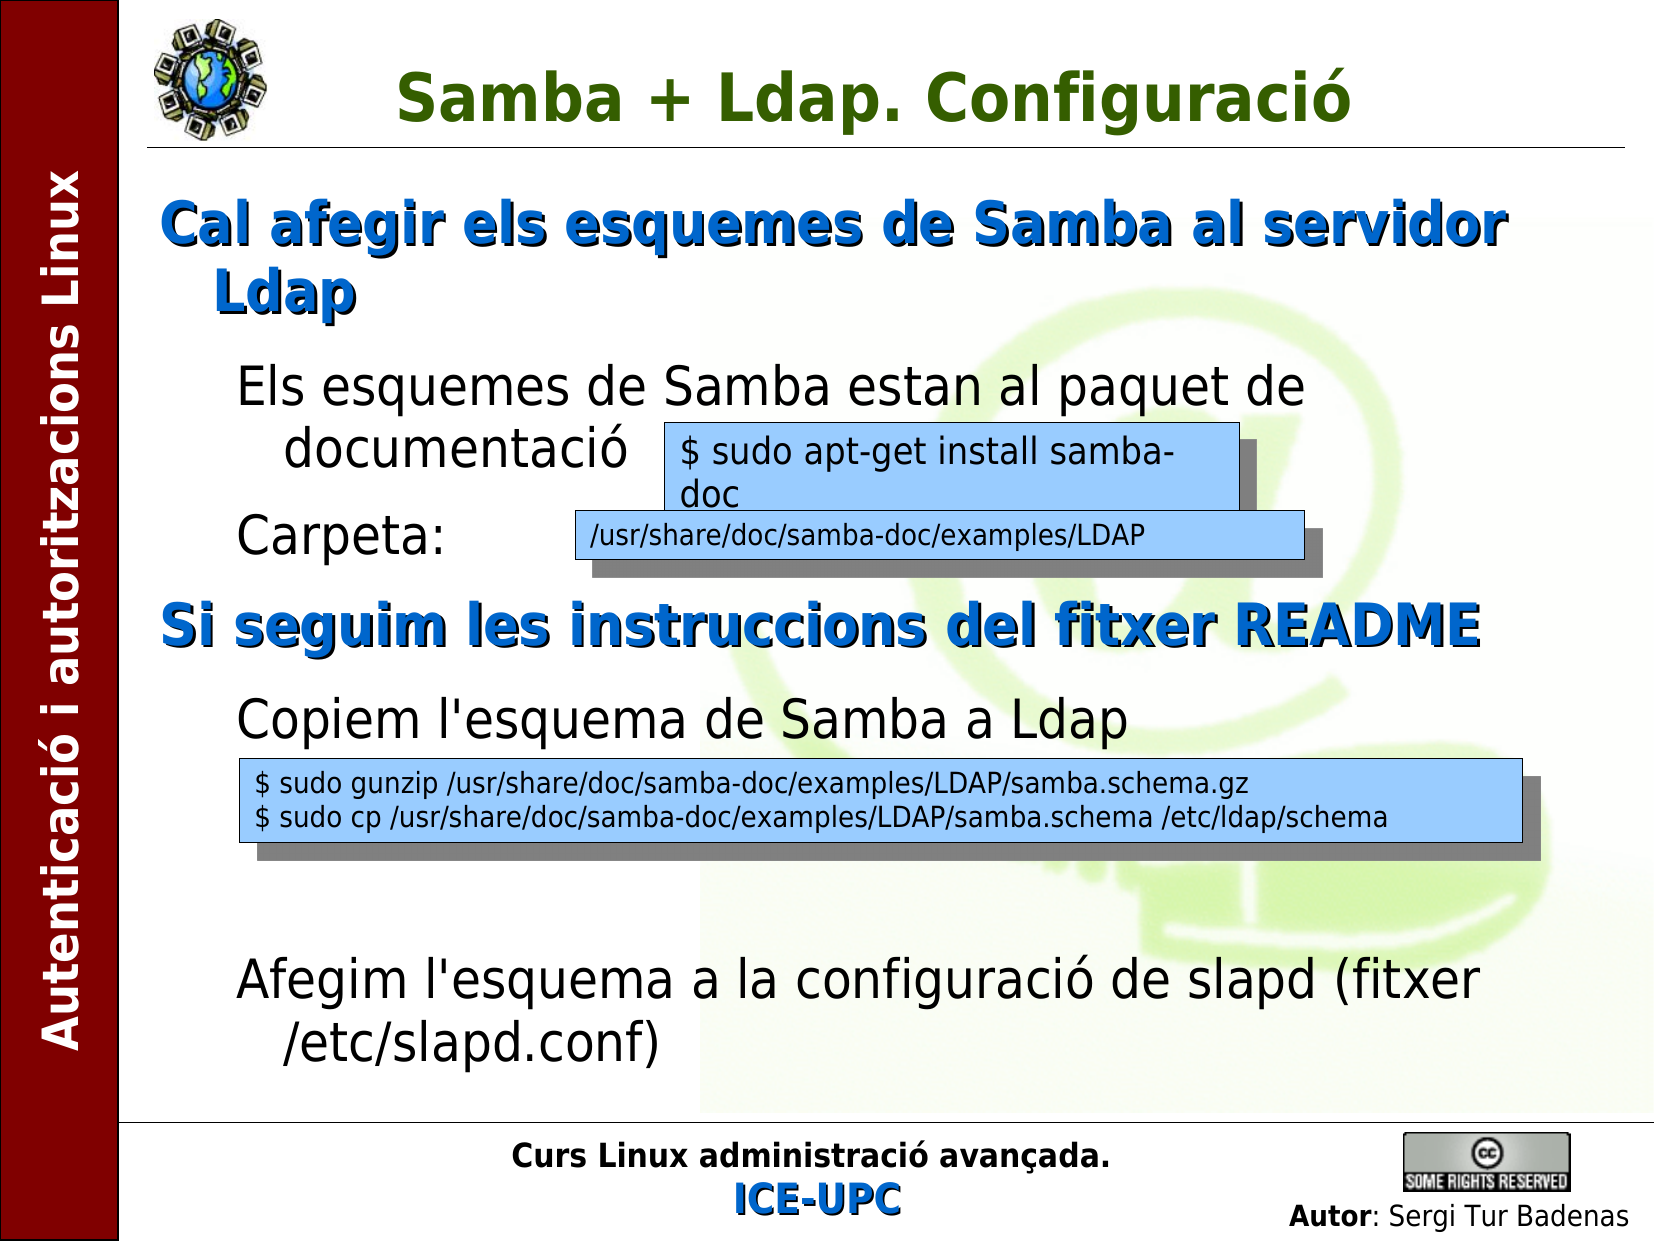

# Samba + Ldap. Configuració
Cal afegir els esquemes de Samba al servidor Ldap
Els esquemes de Samba estan al paquet de documentació
Carpeta:
Si seguim les instruccions del fitxer README
Copiem l'esquema de Samba a Ldap
Afegim l'esquema a la configuració de slapd (fitxer /etc/slapd.conf)
$ sudo apt-get install samba-doc
/usr/share/doc/samba-doc/examples/LDAP
$ sudo gunzip /usr/share/doc/samba-doc/examples/LDAP/samba.schema.gz
$ sudo cp /usr/share/doc/samba-doc/examples/LDAP/samba.schema /etc/ldap/schema